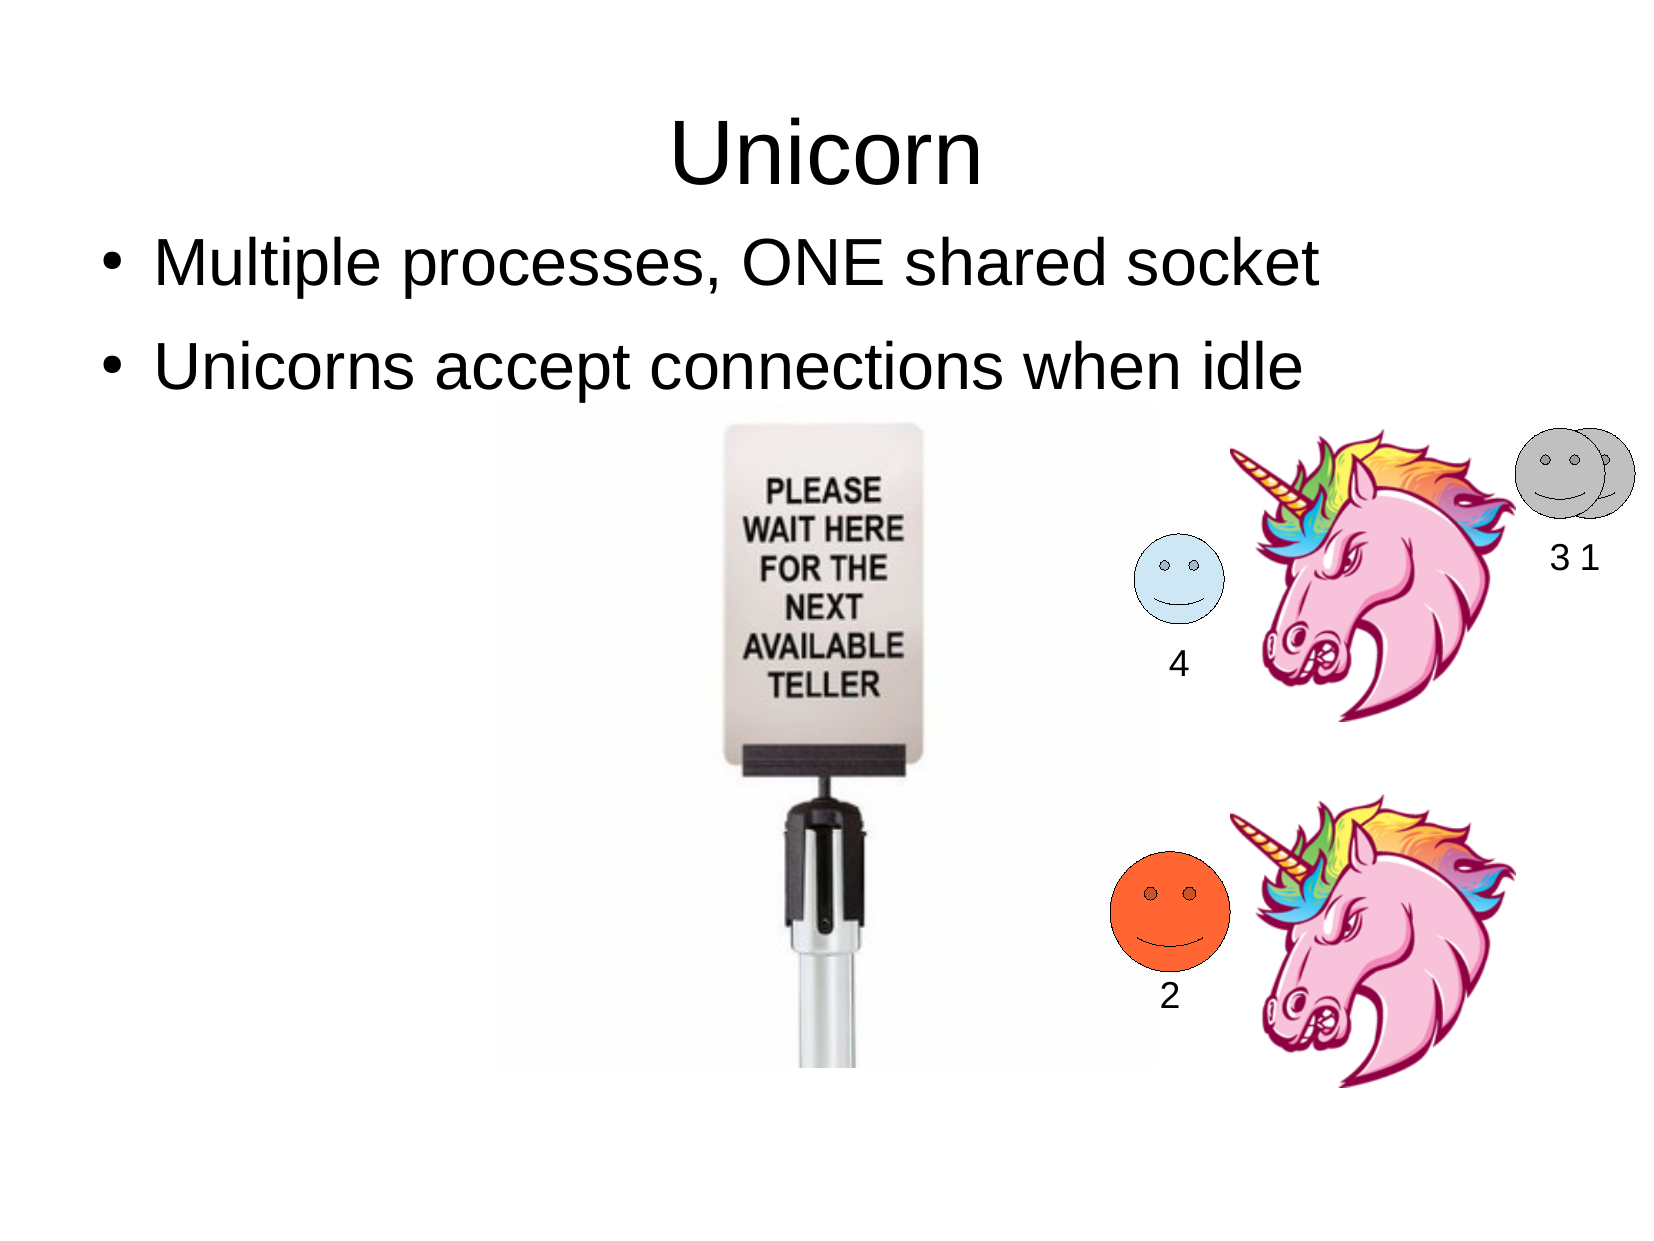

# Unicorn
Multiple processes, ONE shared socket
Unicorns accept connections when idle
3
1
4
2